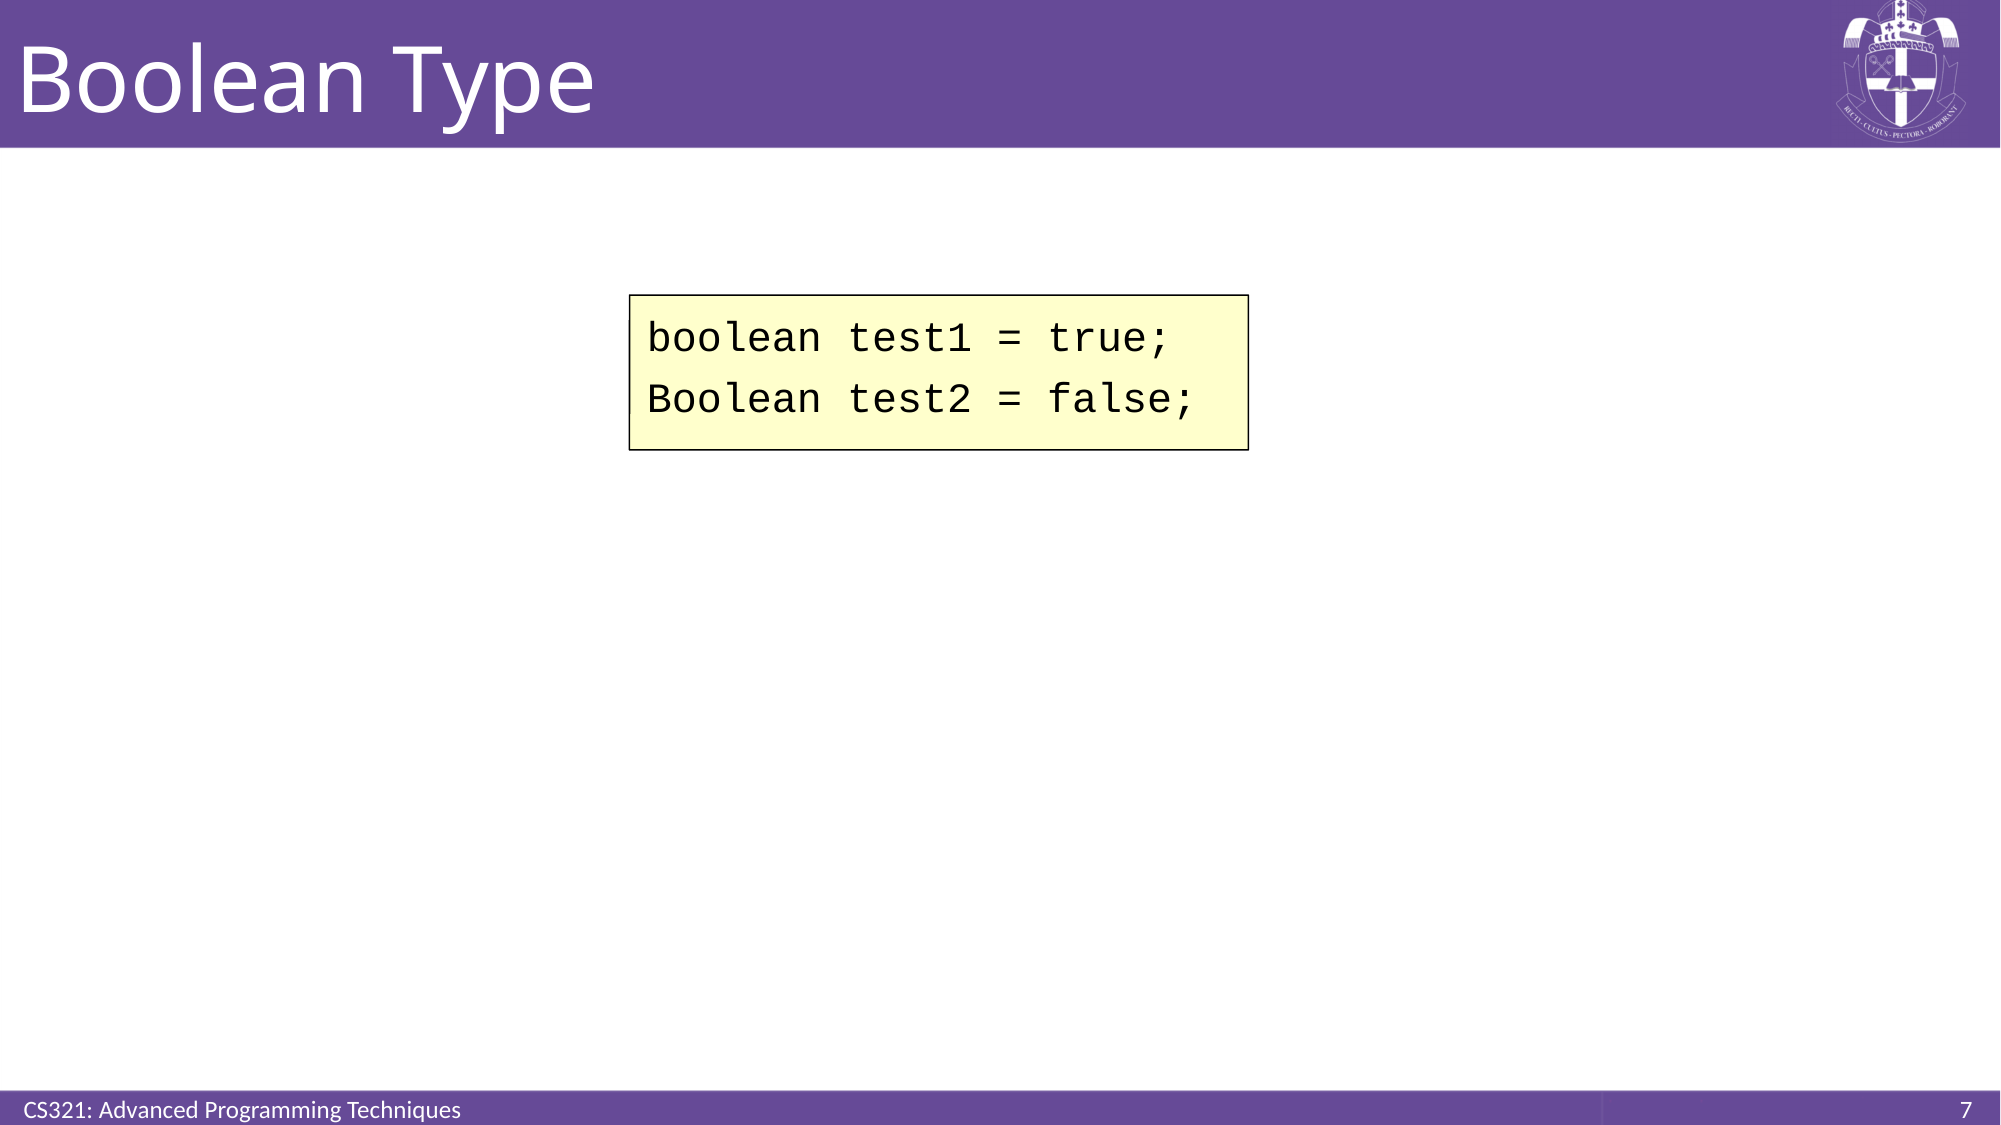

# Boolean Type
boolean test1 = true;
Boolean test2 = false;
CS321: Advanced Programming Techniques